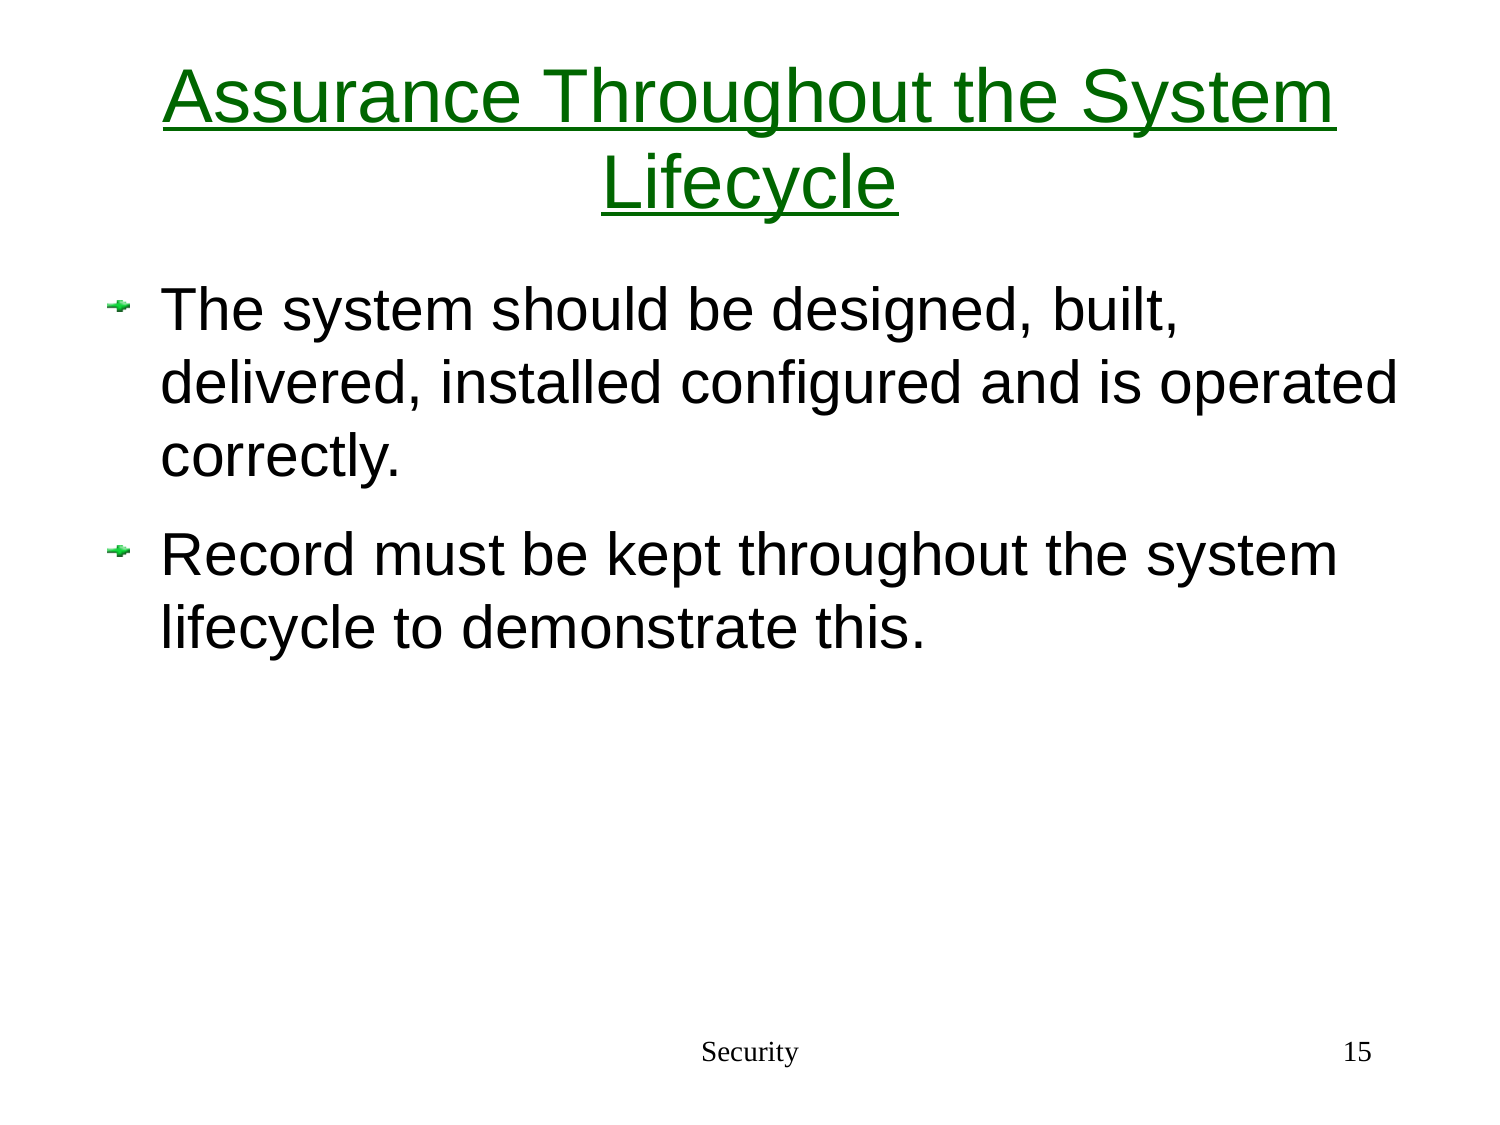

# Assurance Throughout the System Lifecycle
The system should be designed, built, delivered, installed configured and is operated correctly.
Record must be kept throughout the system lifecycle to demonstrate this.
Security